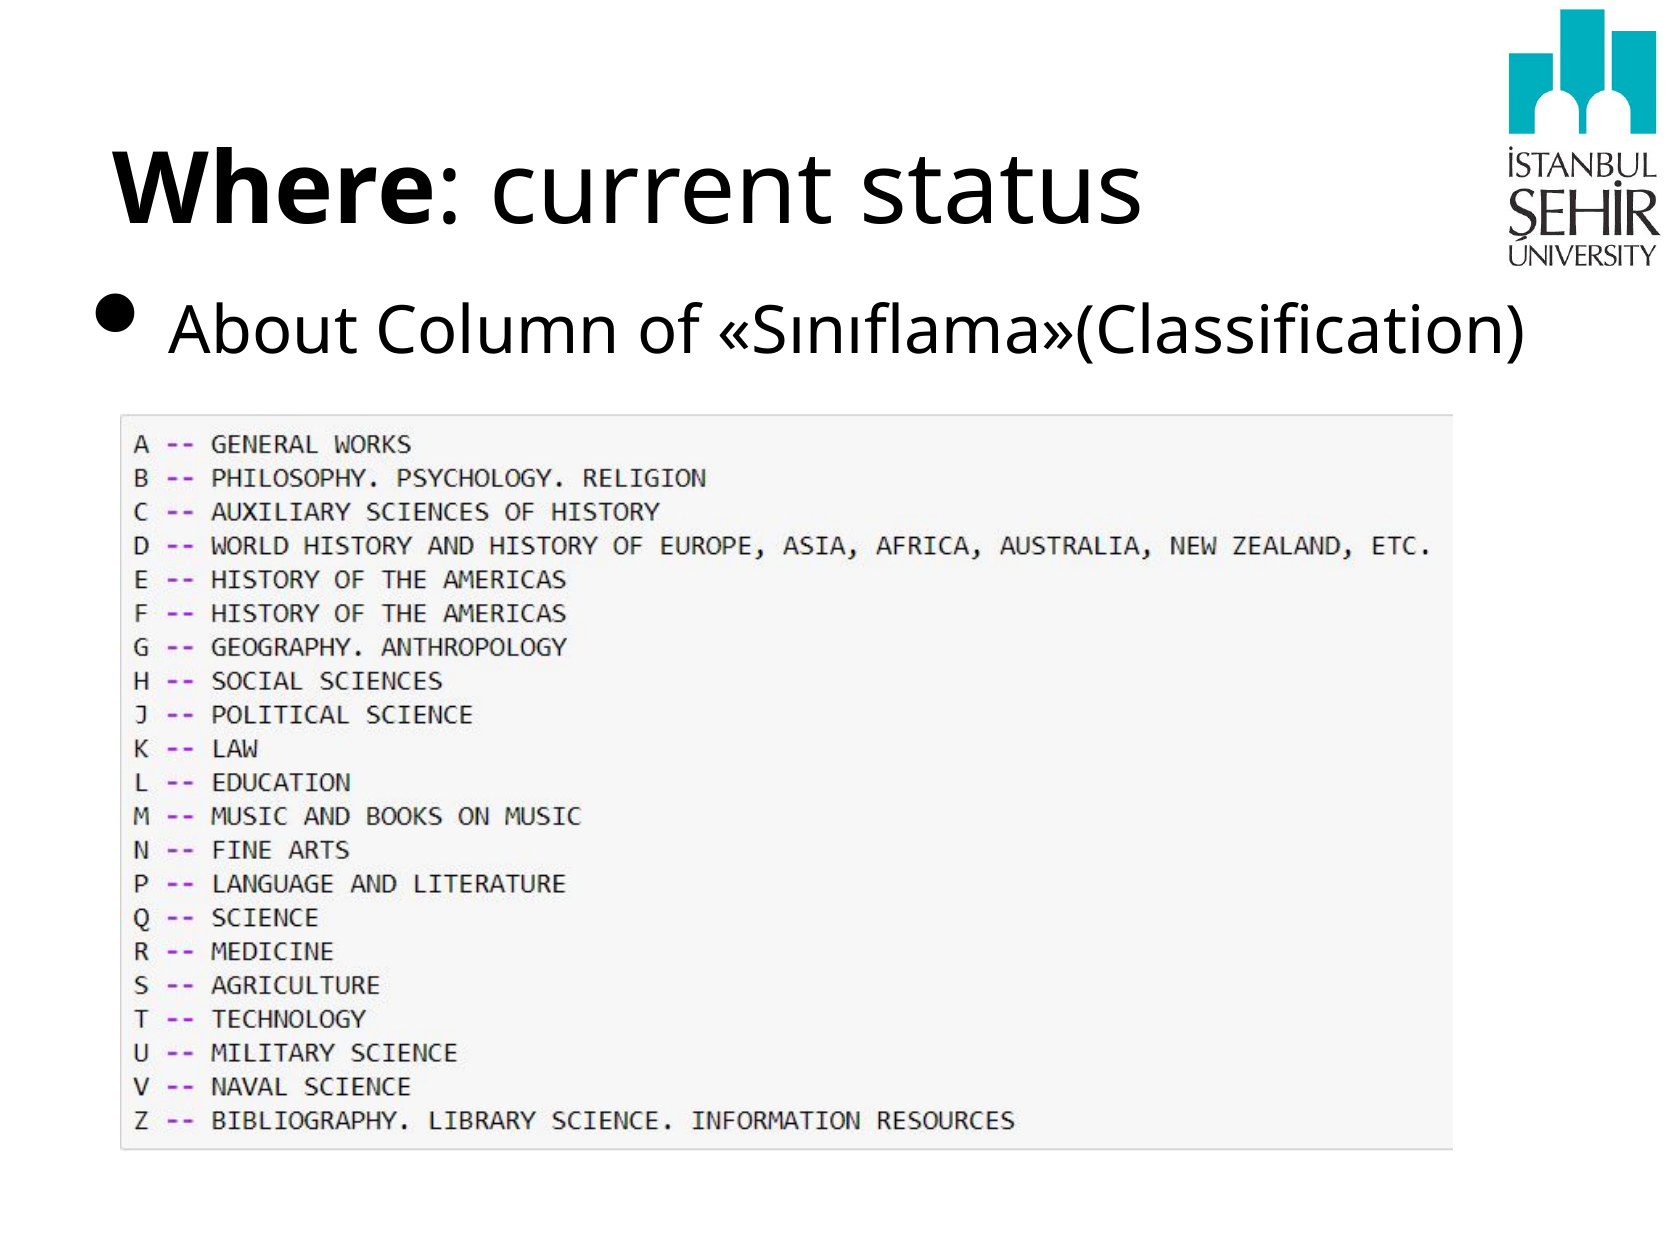

# Where: current status
About Column of «Sınıflama»(Classification)